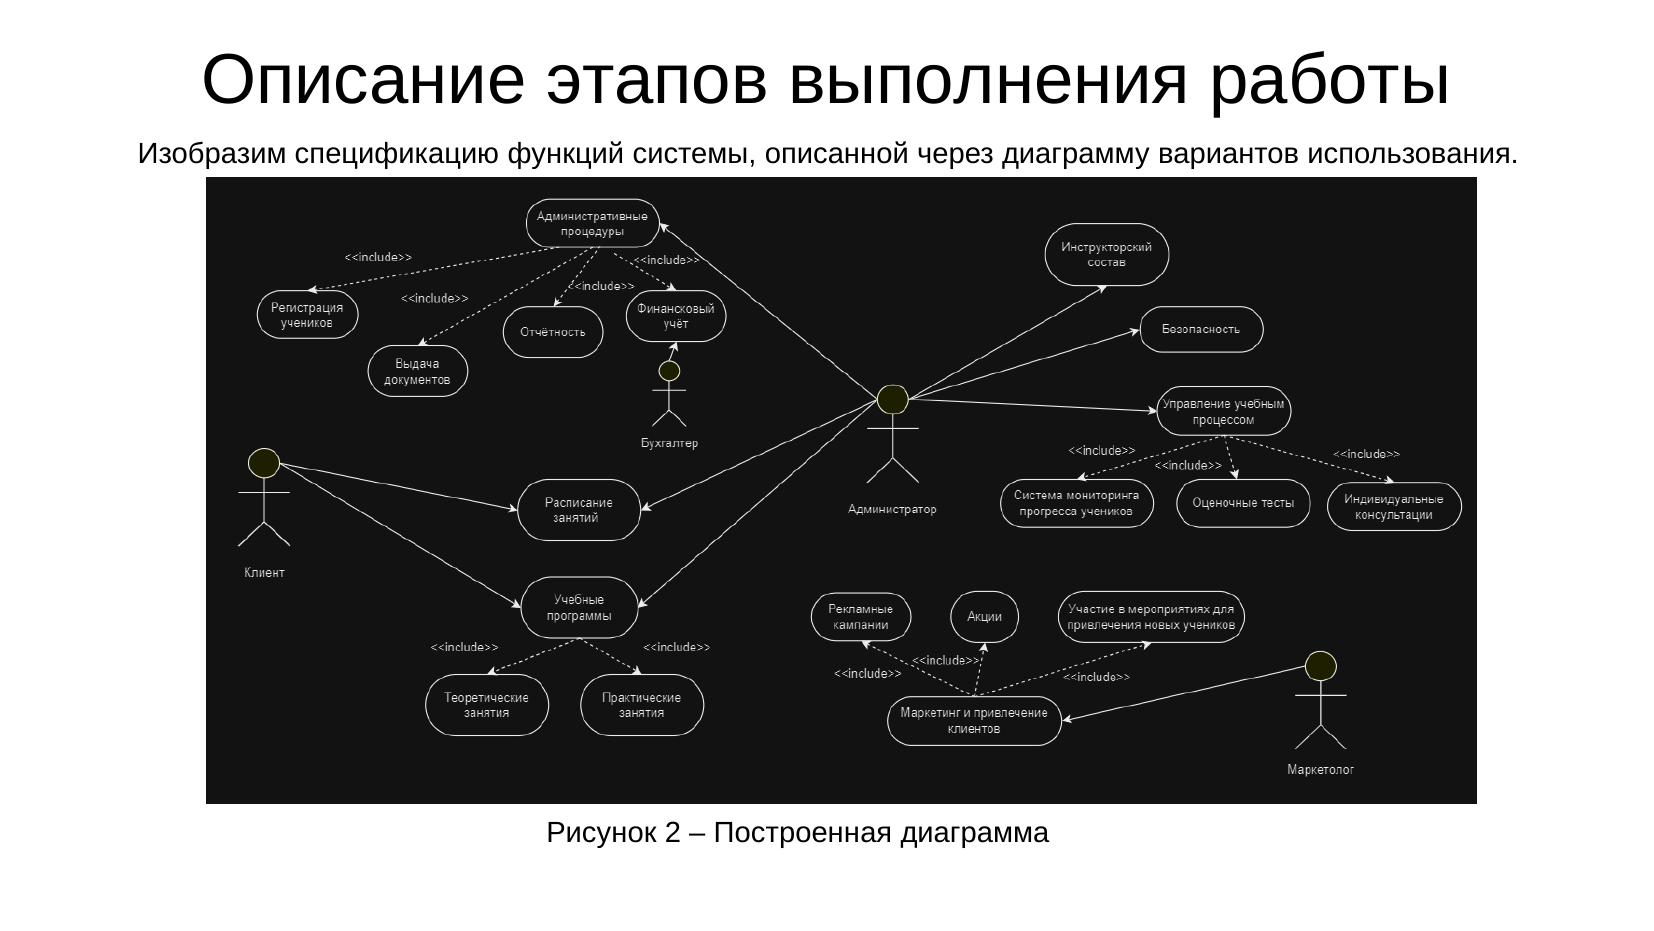

# Описание этапов выполнения работы
Изобразим спецификацию функций системы, описанной через диаграмму вариантов использования.
Рисунок 2 – Построенная диаграмма